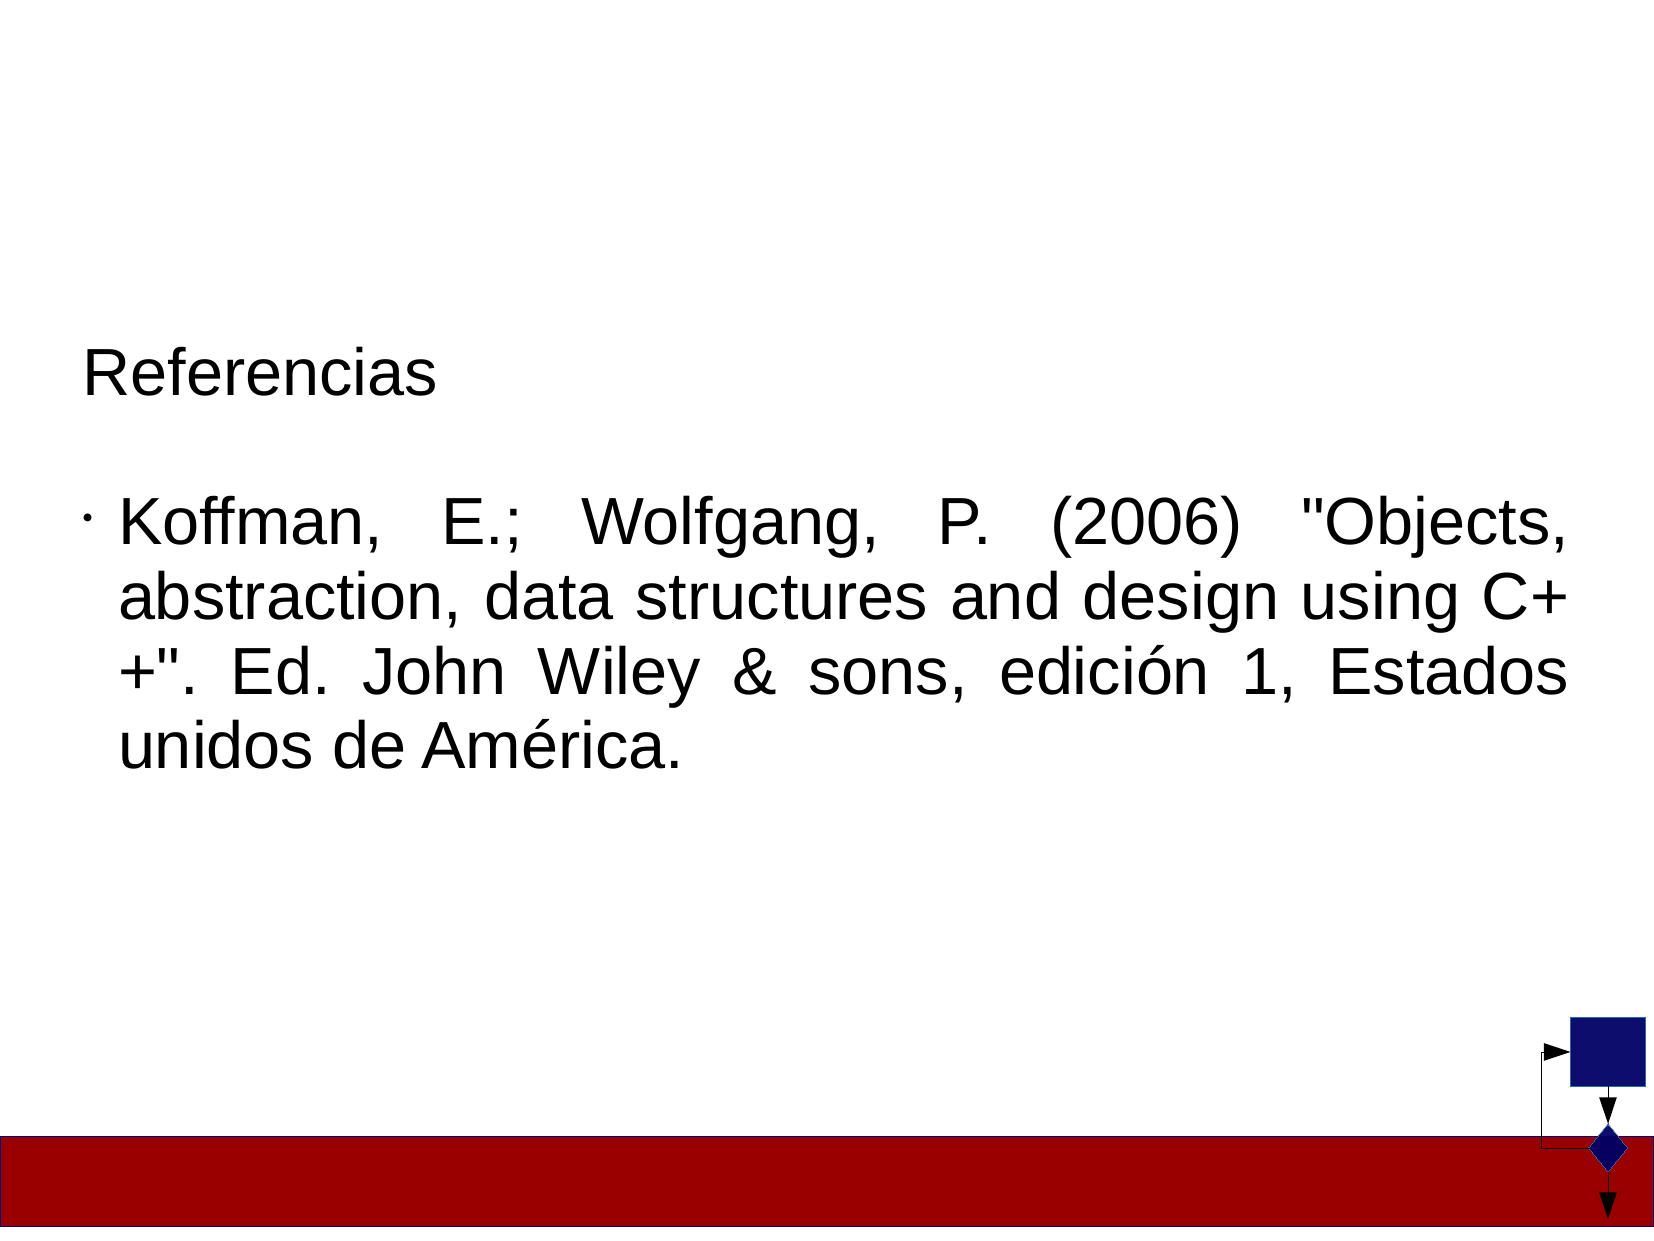

# Referencias
Koffman, E.; Wolfgang, P. (2006) "Objects, abstraction, data structures and design using C++". Ed. John Wiley & sons, edición 1, Estados unidos de América.